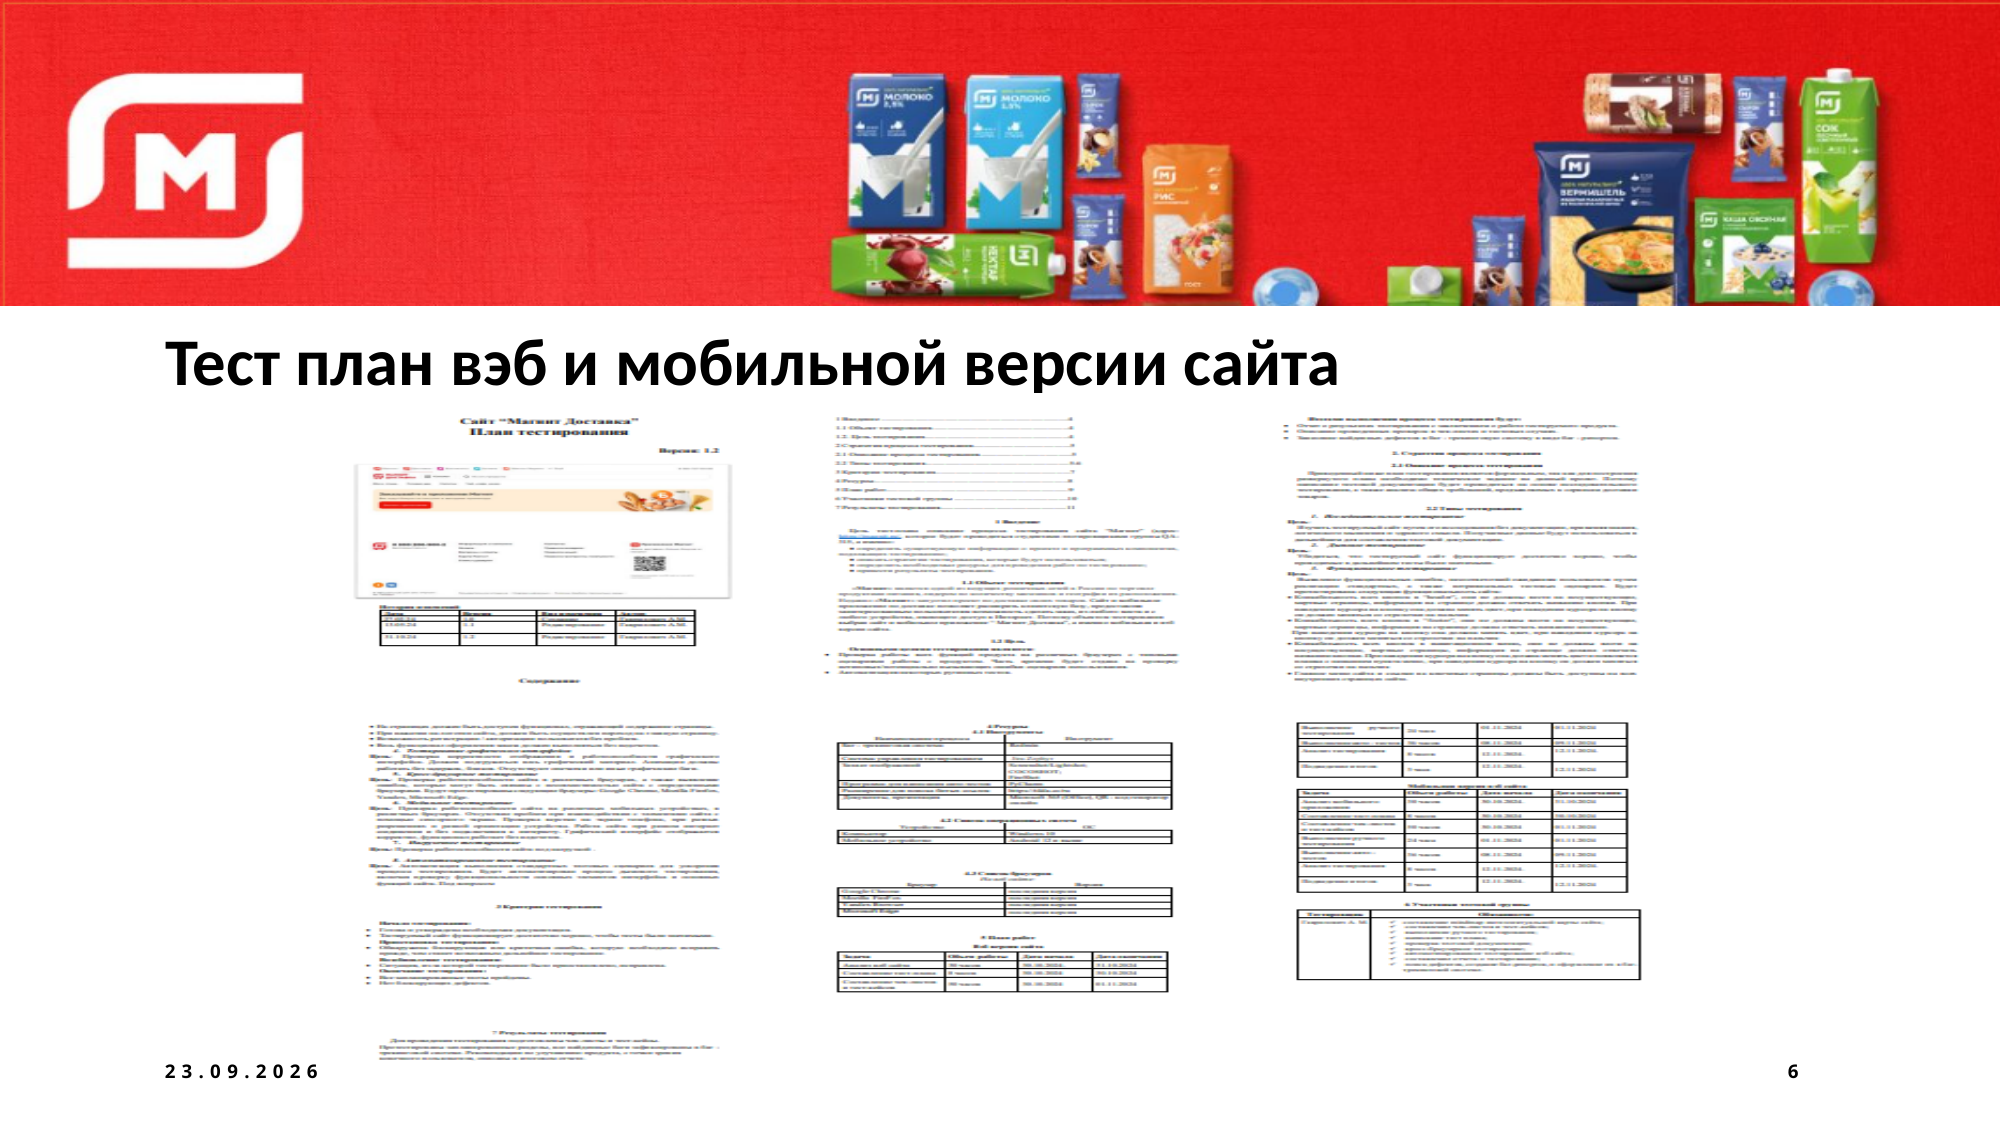

# Тест план вэб и мобильной версии сайта